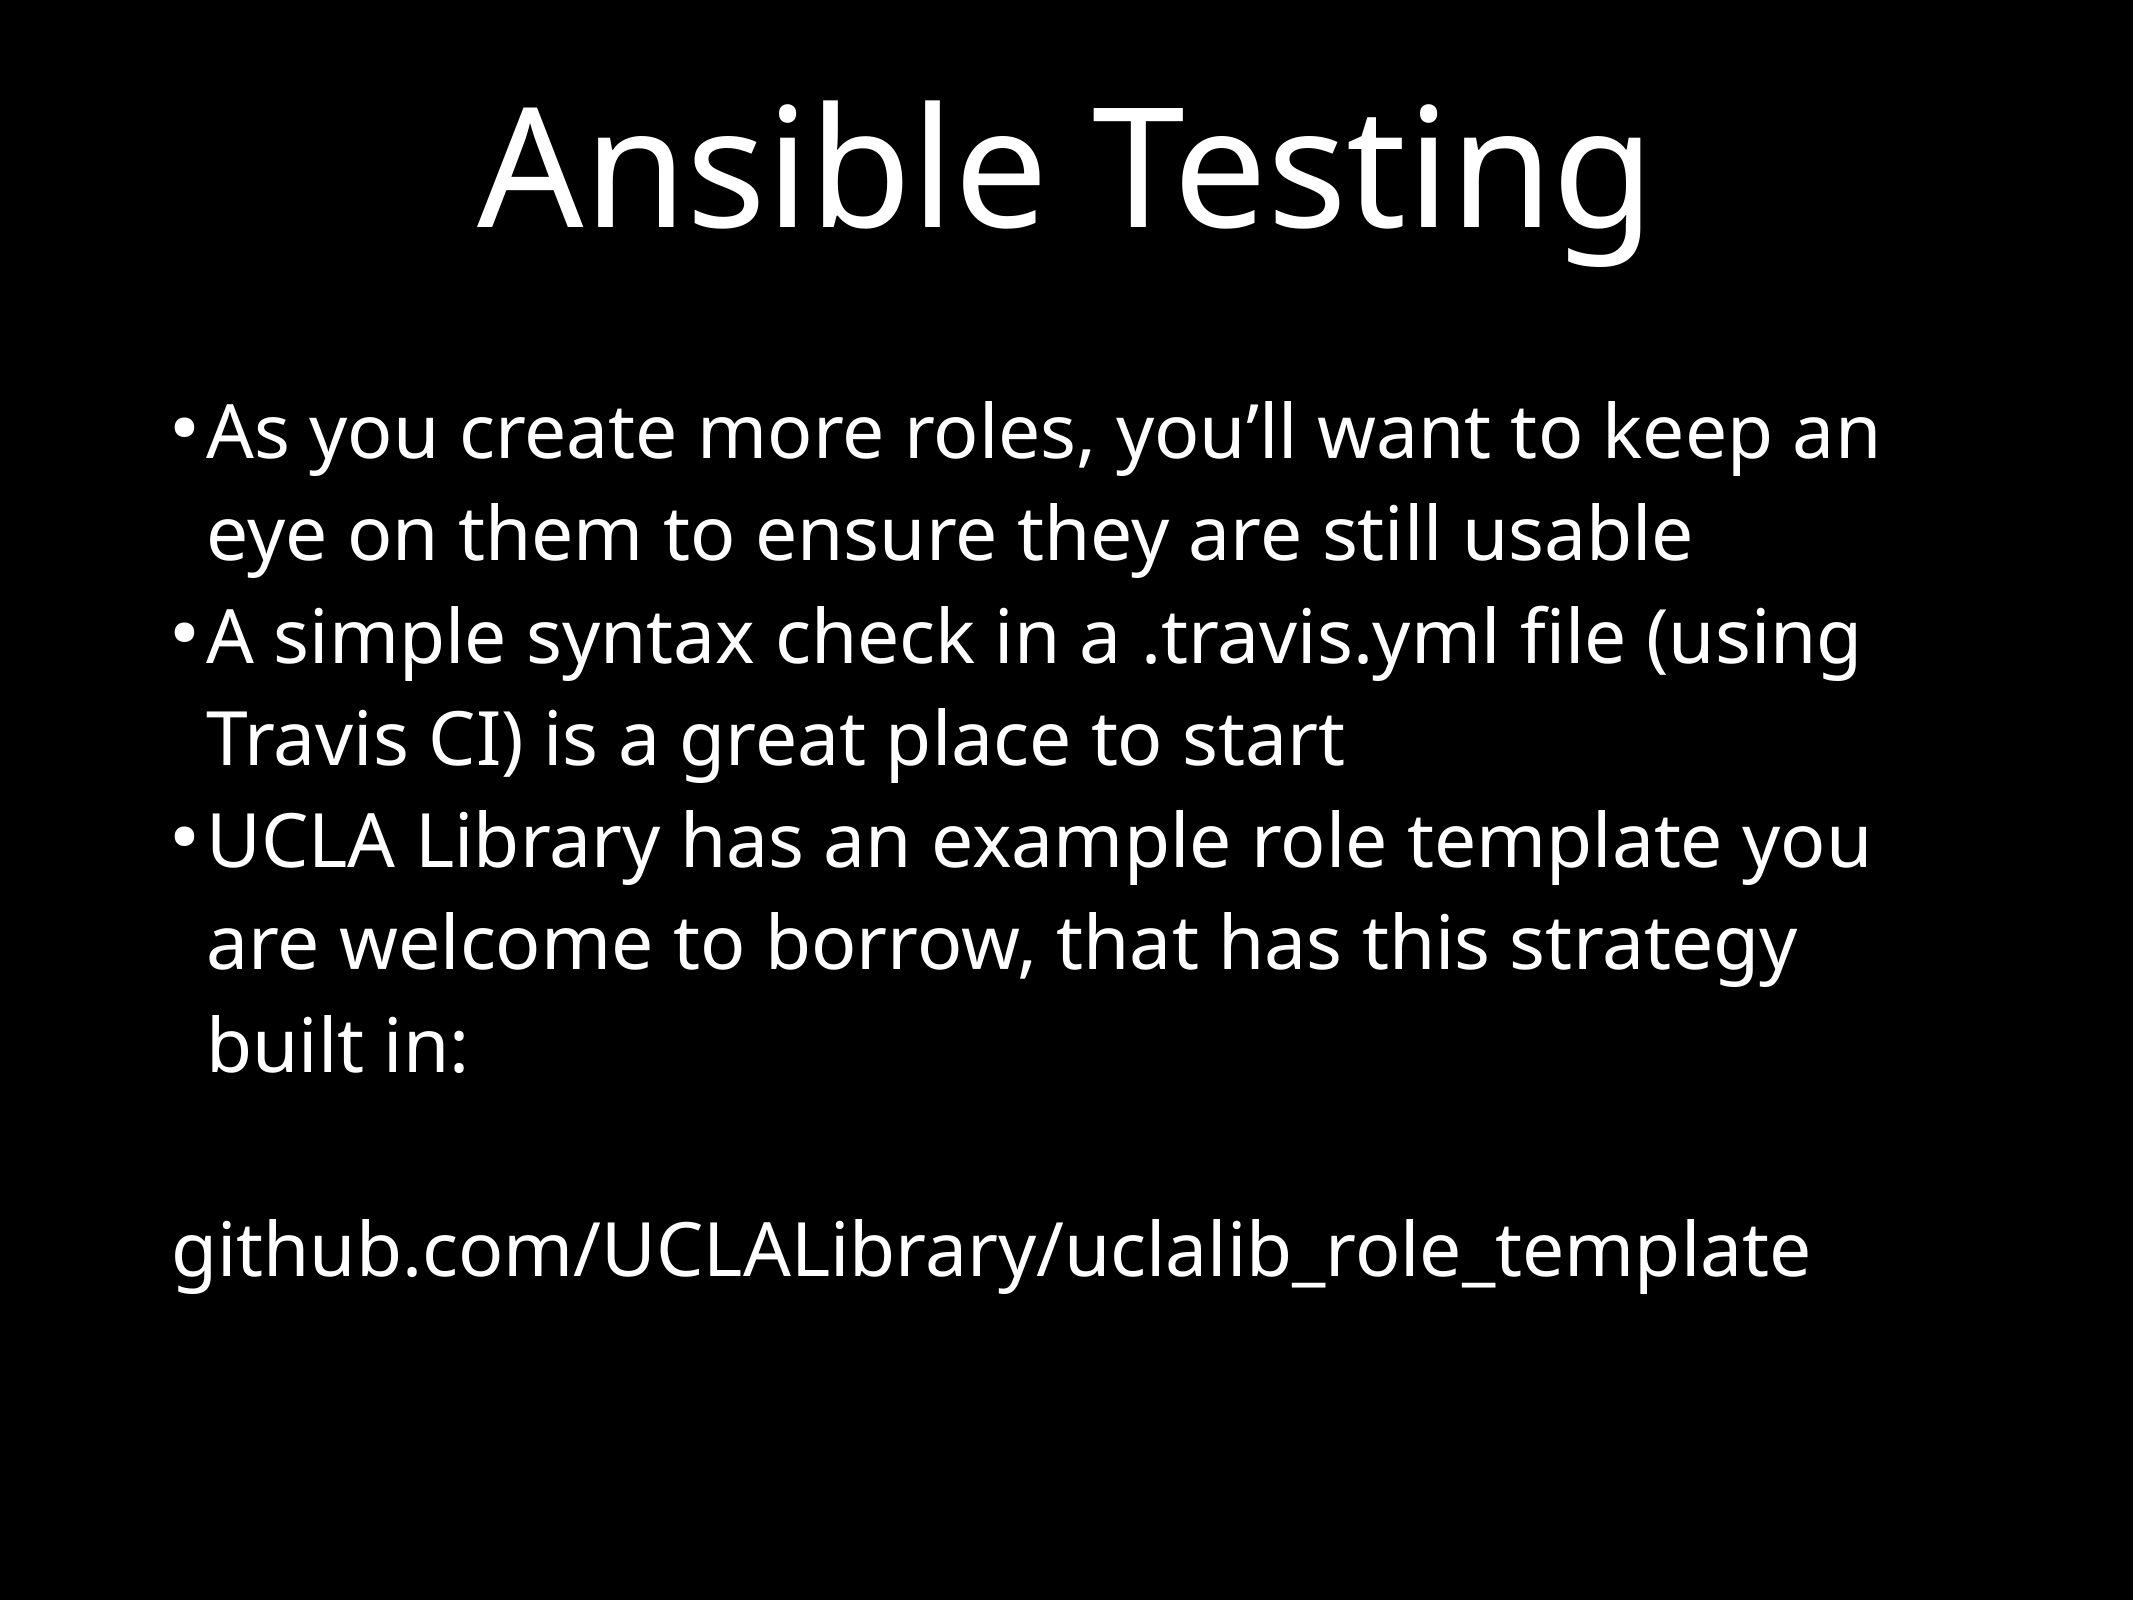

Ansible Testing
As you create more roles, you’ll want to keep an eye on them to ensure they are still usable
A simple syntax check in a .travis.yml file (using Travis CI) is a great place to start
UCLA Library has an example role template you are welcome to borrow, that has this strategy built in:
github.com/UCLALibrary/uclalib_role_template